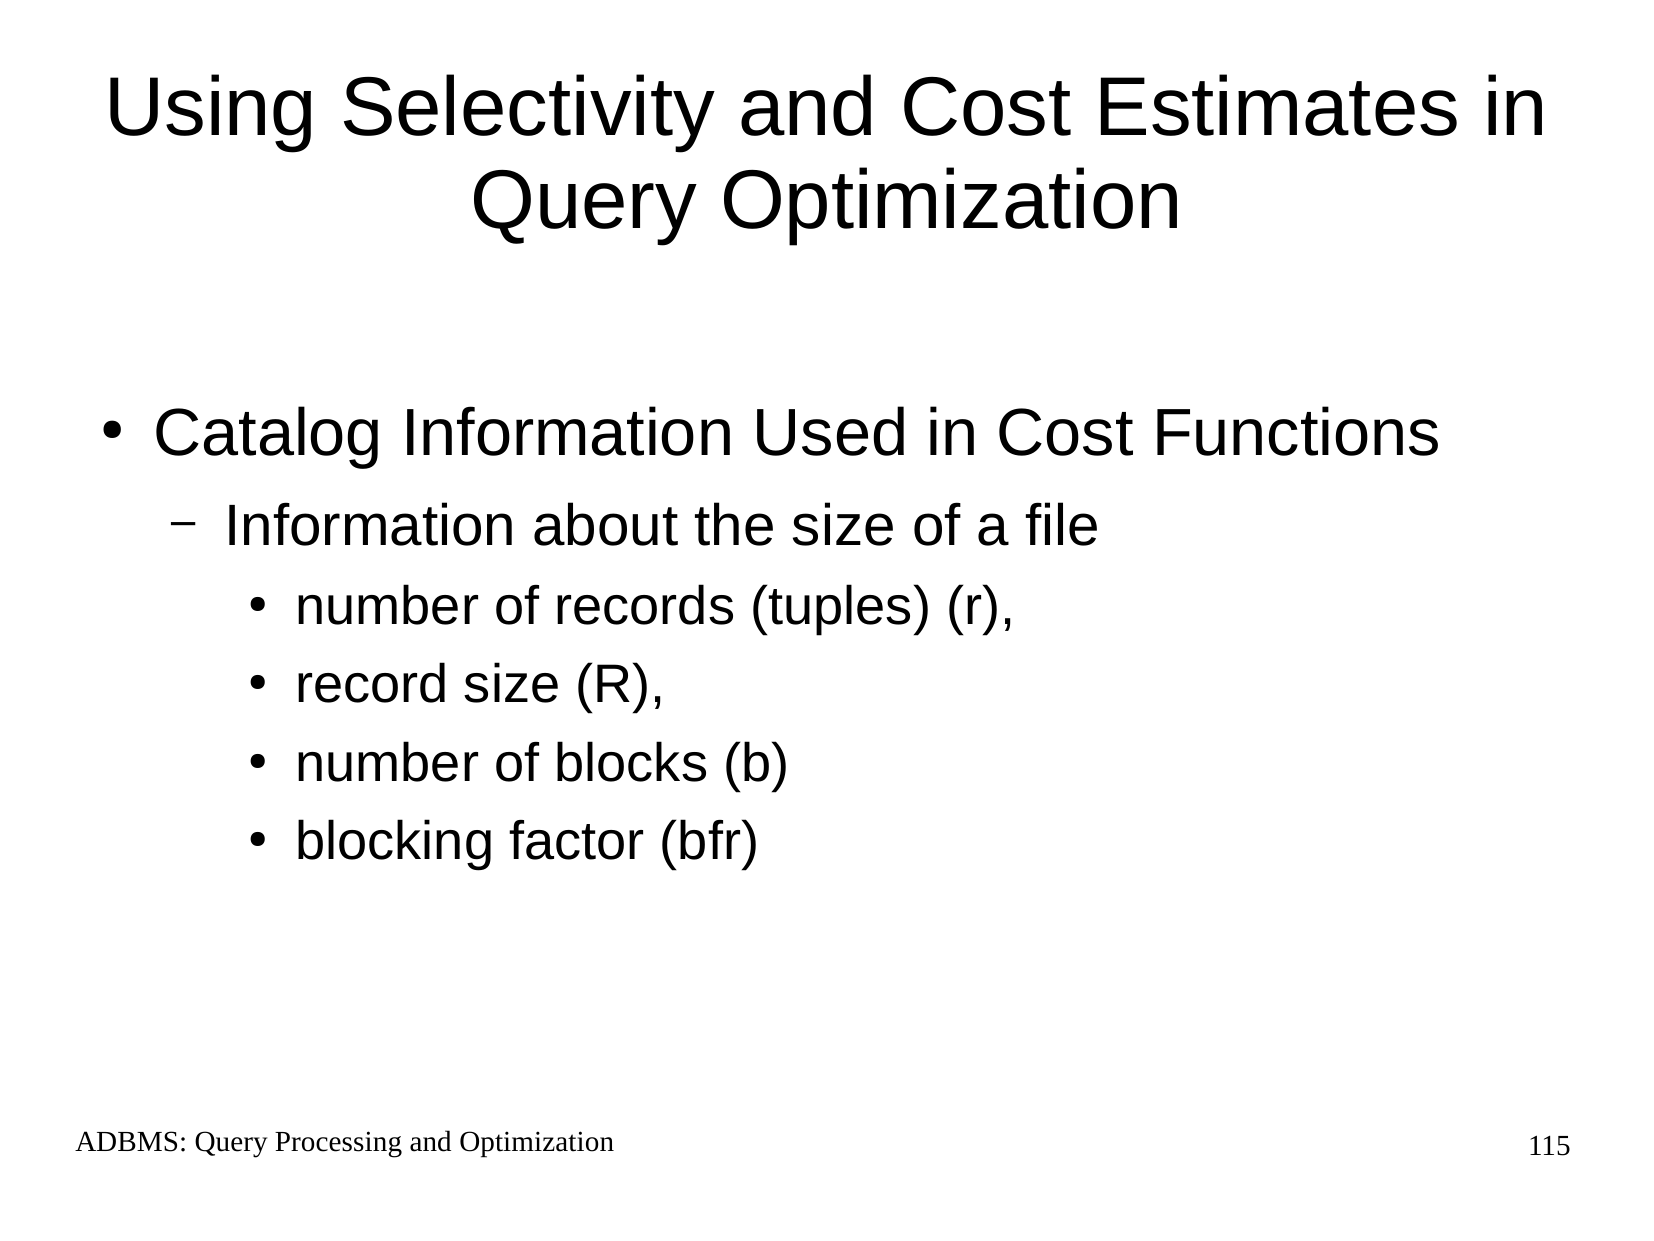

# Using Selectivity and Cost Estimates in Query Optimization
Catalog Information Used in Cost Functions
Information about the size of a file
number of records (tuples) (r),
record size (R),
number of blocks (b)
blocking factor (bfr)